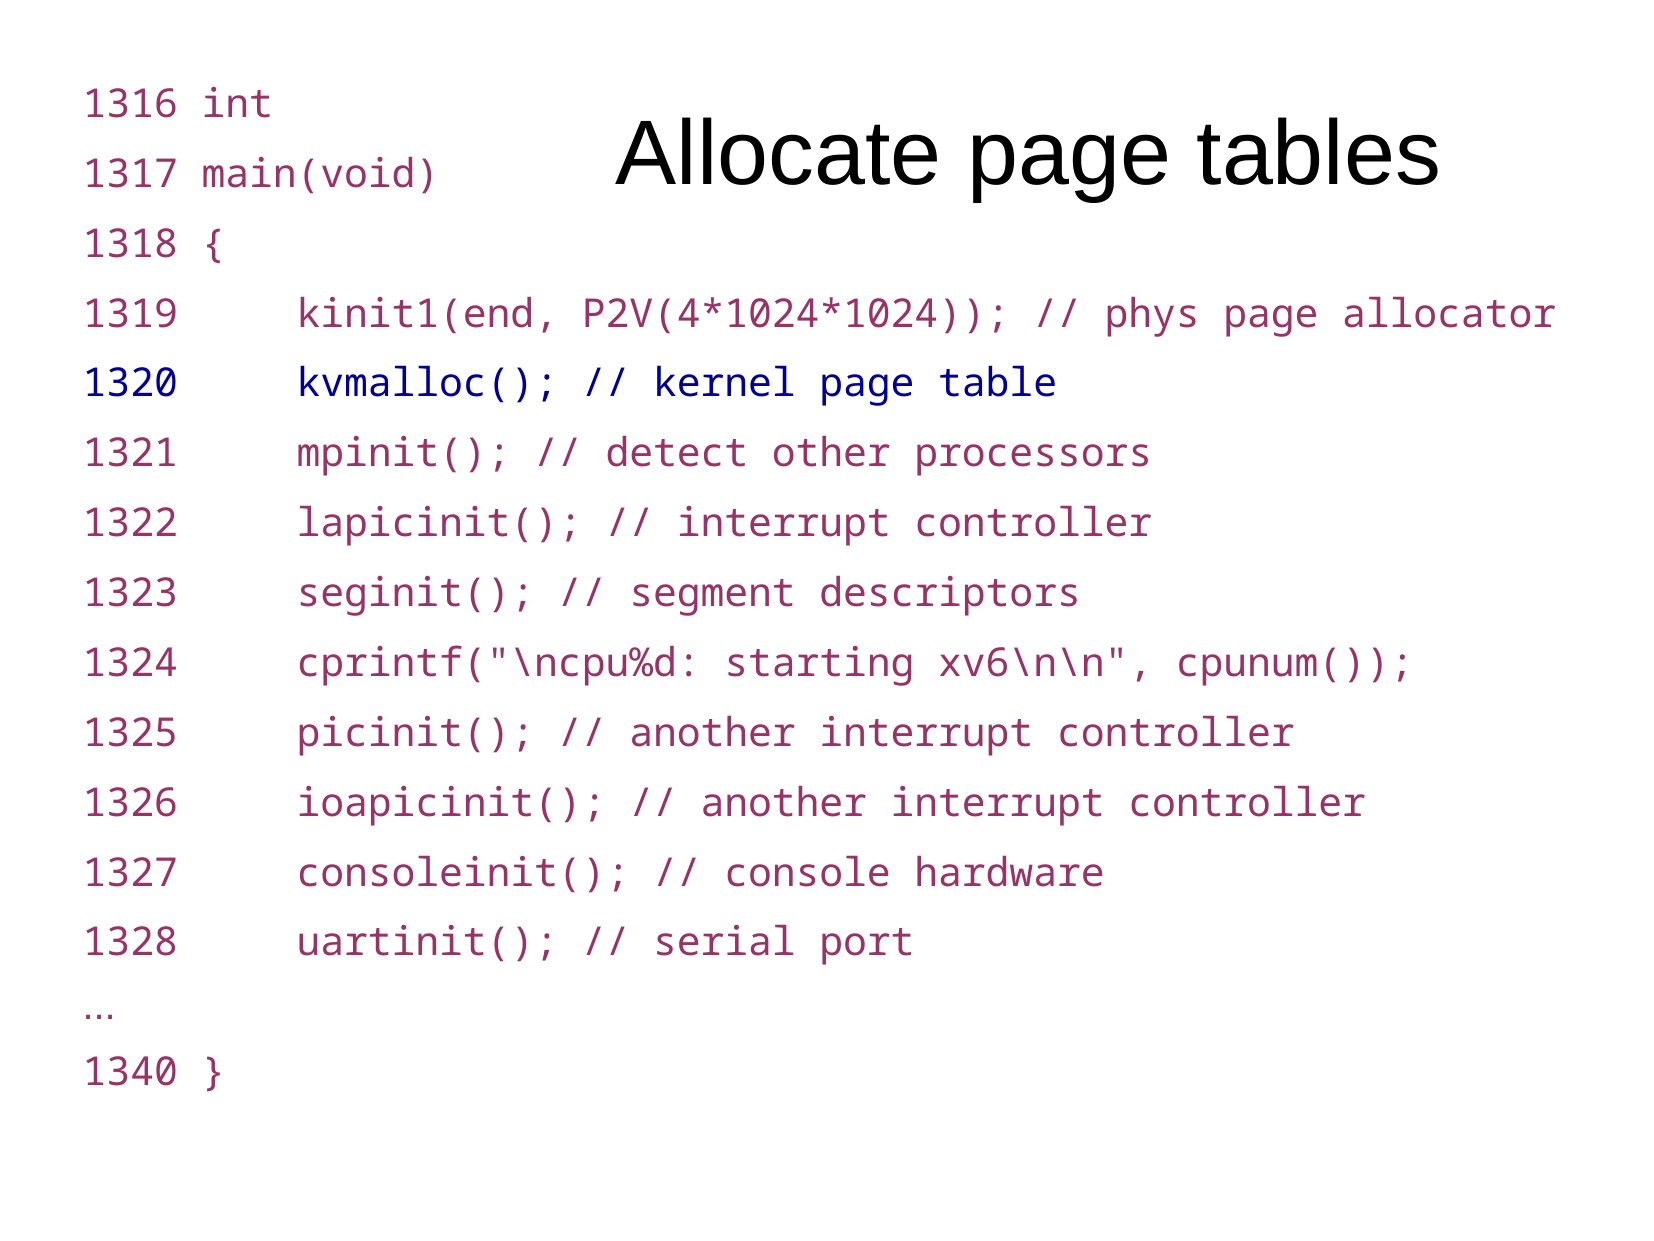

Allocate page tables
# 1316 int
1317 main(void)
1318 {
1319 kinit1(end, P2V(4*1024*1024)); // phys page allocator
1320 kvmalloc(); // kernel page table
1321 mpinit(); // detect other processors
1322 lapicinit(); // interrupt controller
1323 seginit(); // segment descriptors
1324 cprintf("\ncpu%d: starting xv6\n\n", cpunum());
1325 picinit(); // another interrupt controller
1326 ioapicinit(); // another interrupt controller
1327 consoleinit(); // console hardware
1328 uartinit(); // serial port
...
1340 }